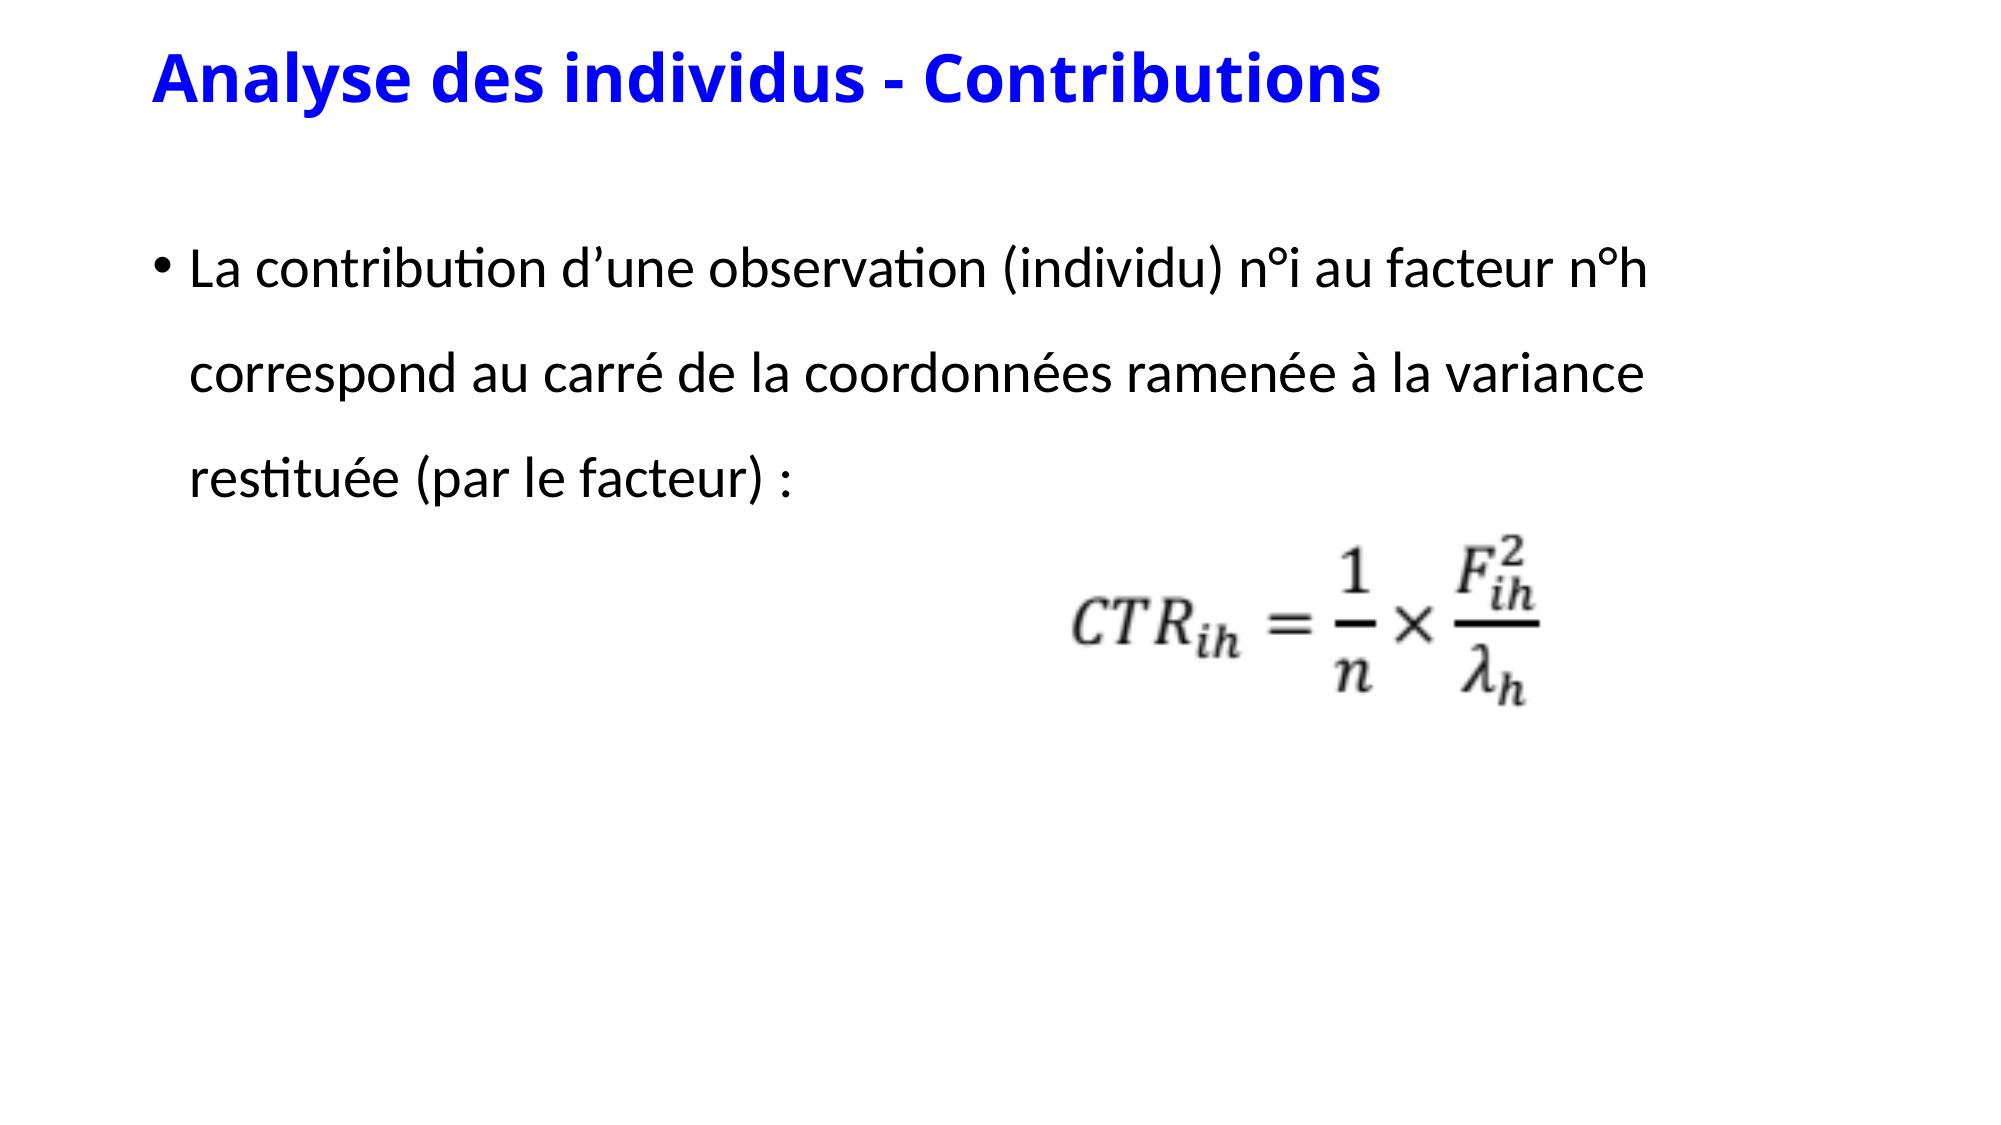

# Analyse des individus - Contributions
La contribution d’une observation (individu) n°i au facteur n°h correspond au carré de la coordonnées ramenée à la variance restituée (par le facteur) :